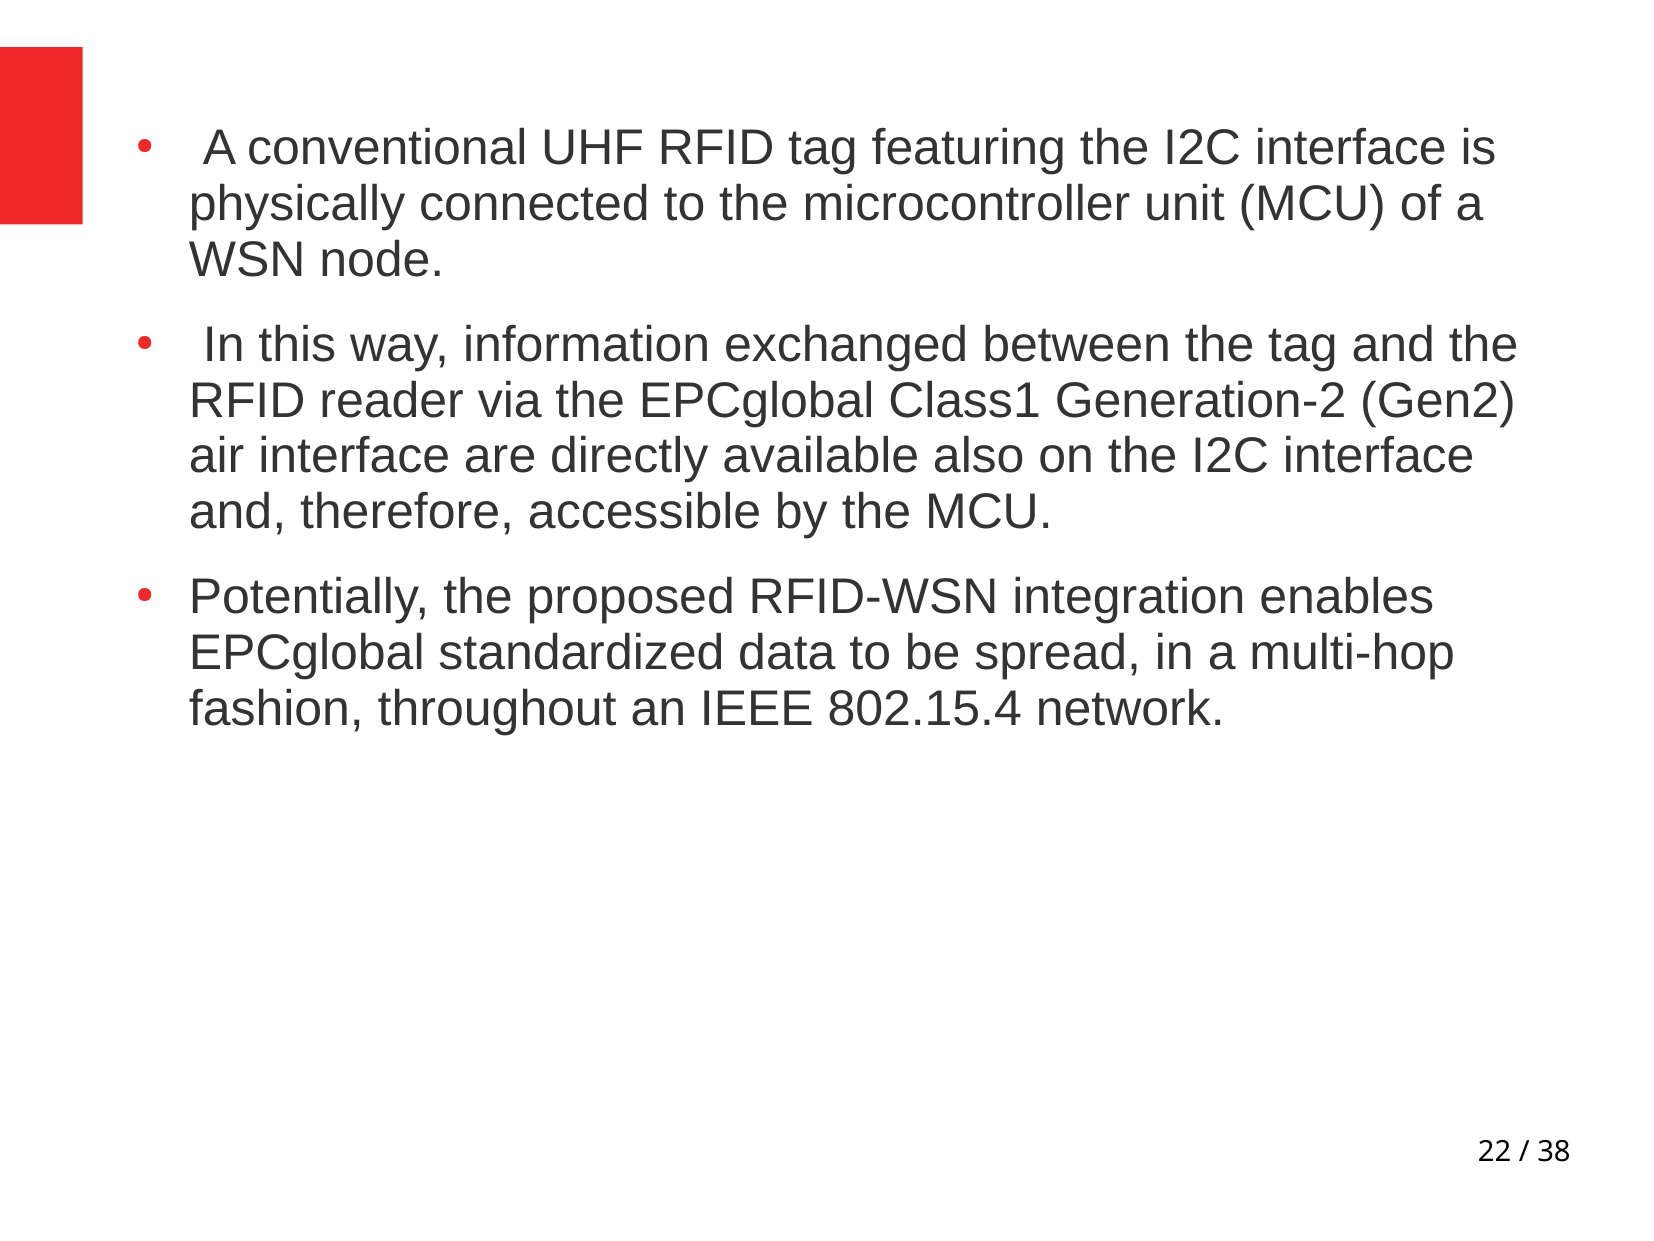

# A conventional UHF RFID tag featuring the I2C interface is physically connected to the microcontroller unit (MCU) of a WSN node.
 In this way, information exchanged between the tag and the RFID reader via the EPCglobal Class1 Generation-2 (Gen2) air interface are directly available also on the I2C interface and, therefore, accessible by the MCU.
Potentially, the proposed RFID-WSN integration enables EPCglobal standardized data to be spread, in a multi-hop fashion, throughout an IEEE 802.15.4 network.
22